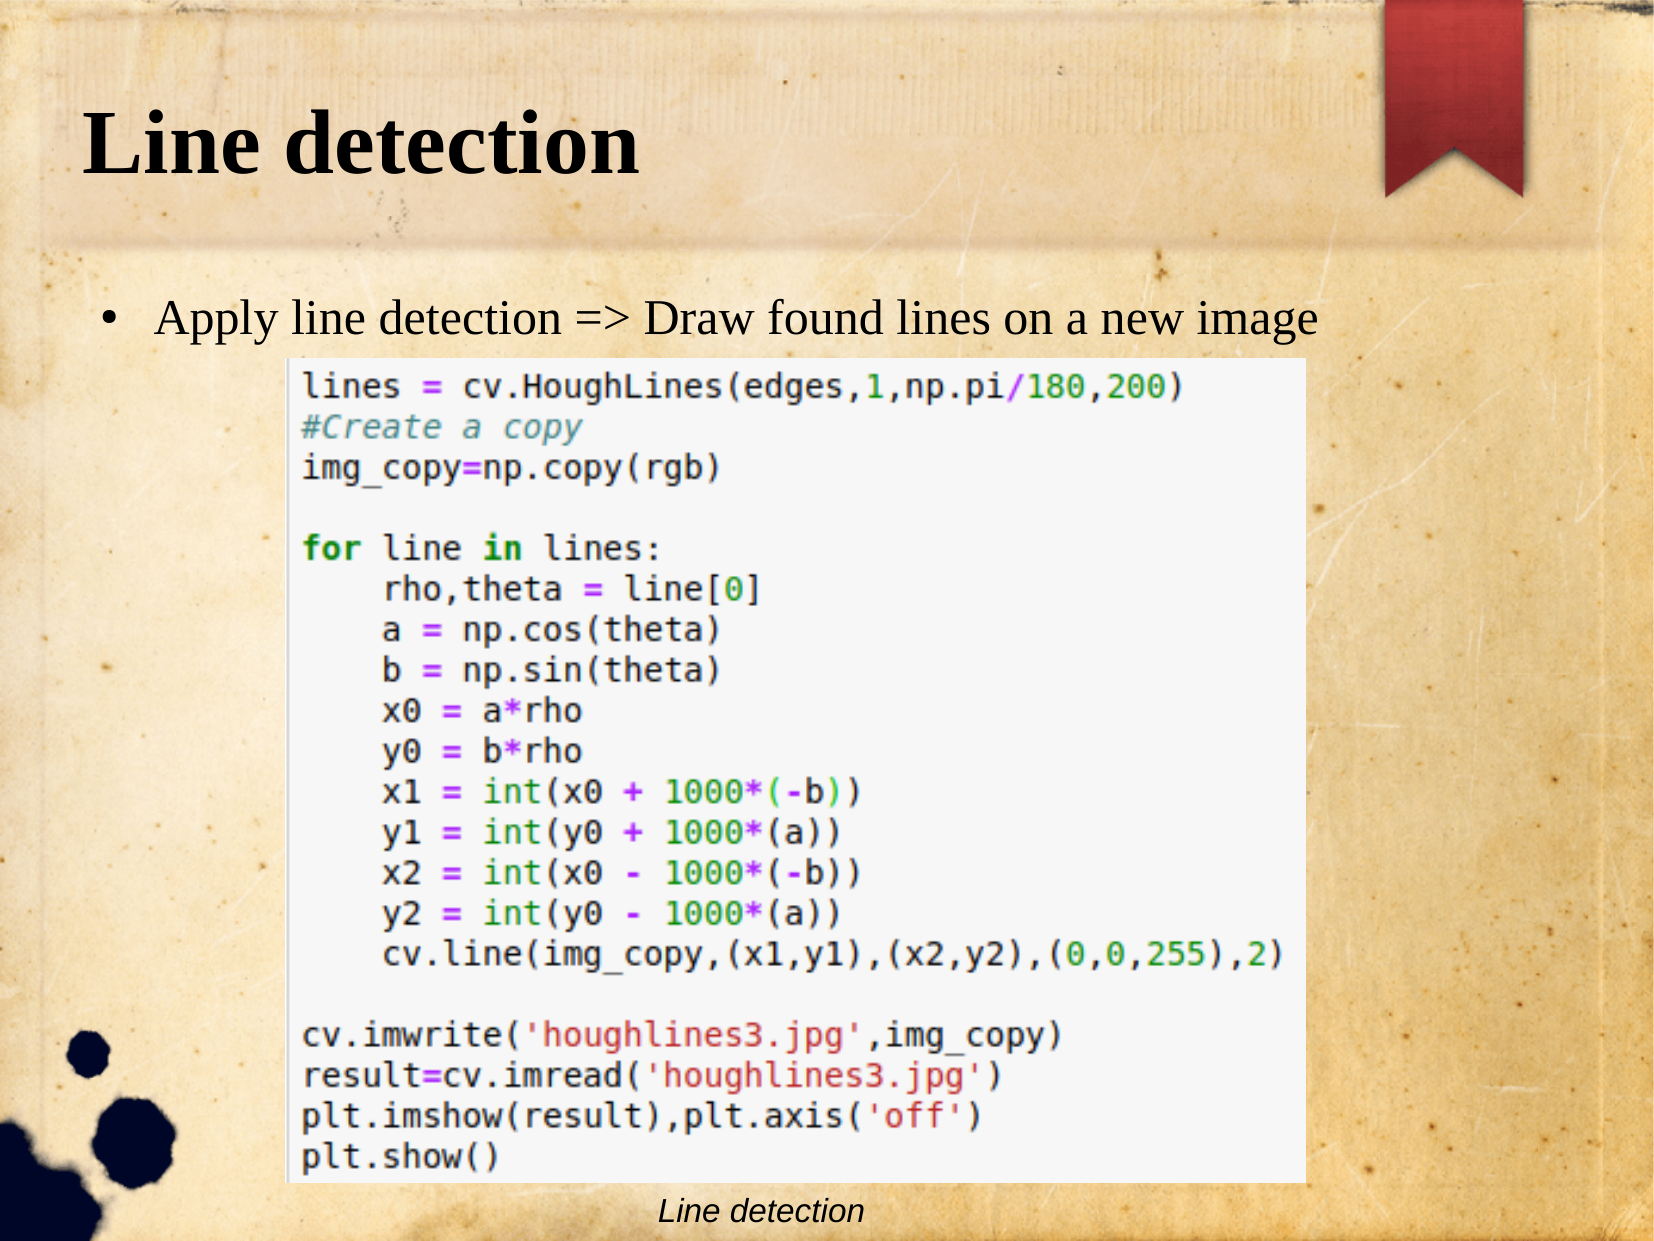

# Line detection
Apply line detection => Draw found lines on a new image
Line detection